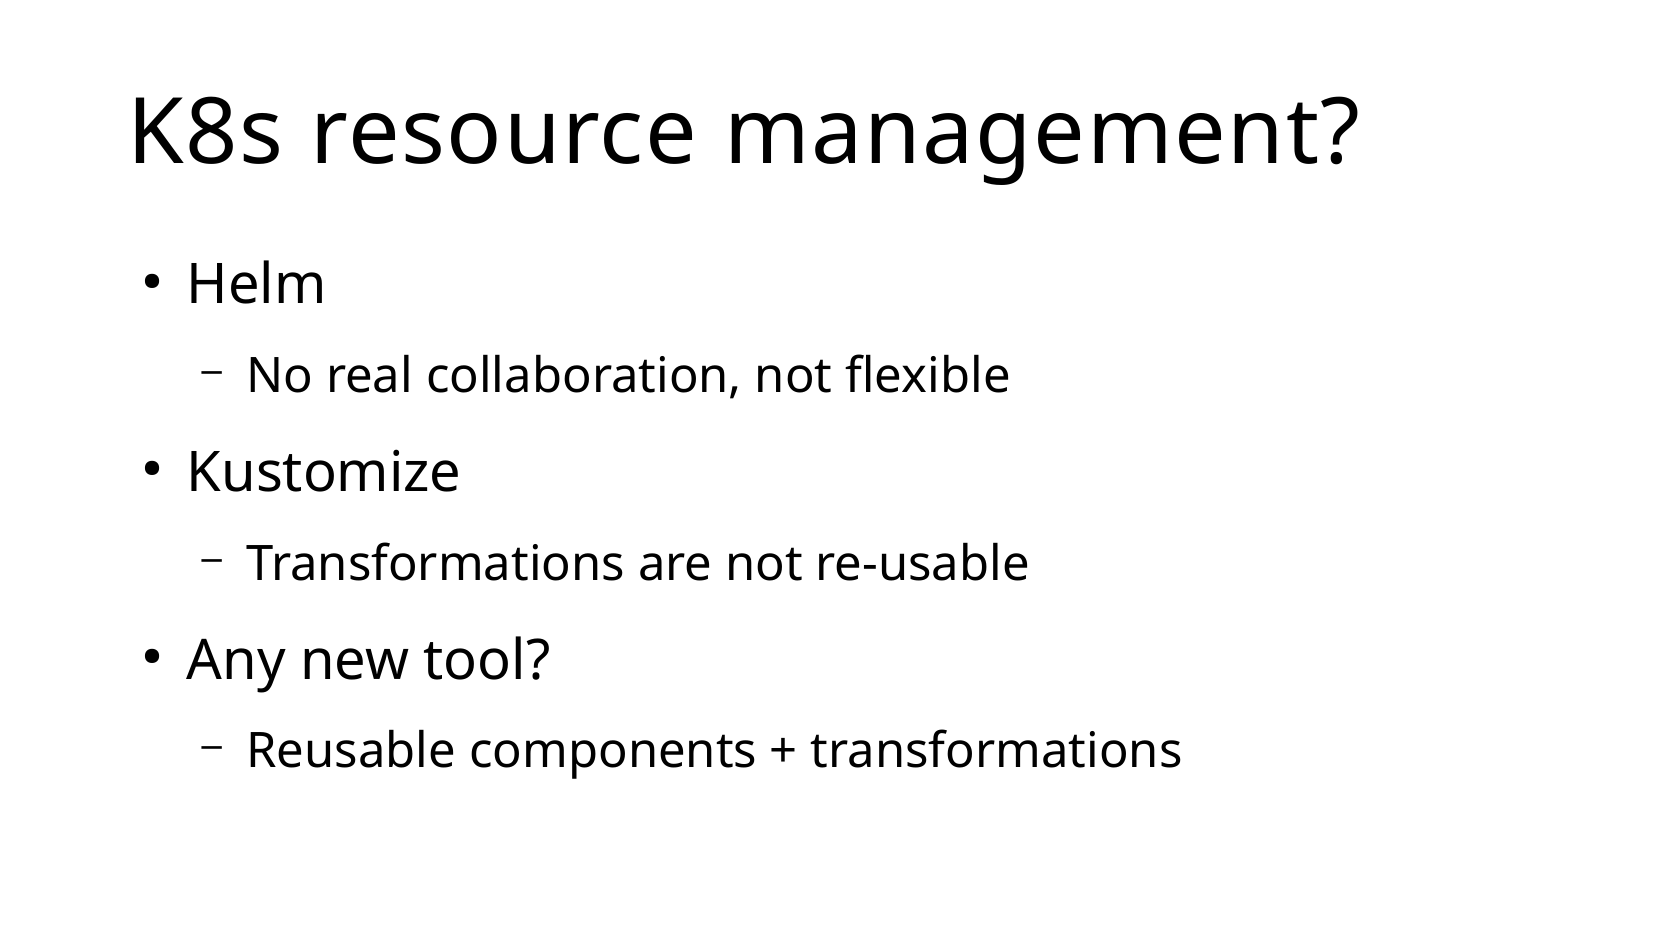

# K8s resource management?
Helm
No real collaboration, not flexible
Kustomize
Transformations are not re-usable
Any new tool?
Reusable components + transformations